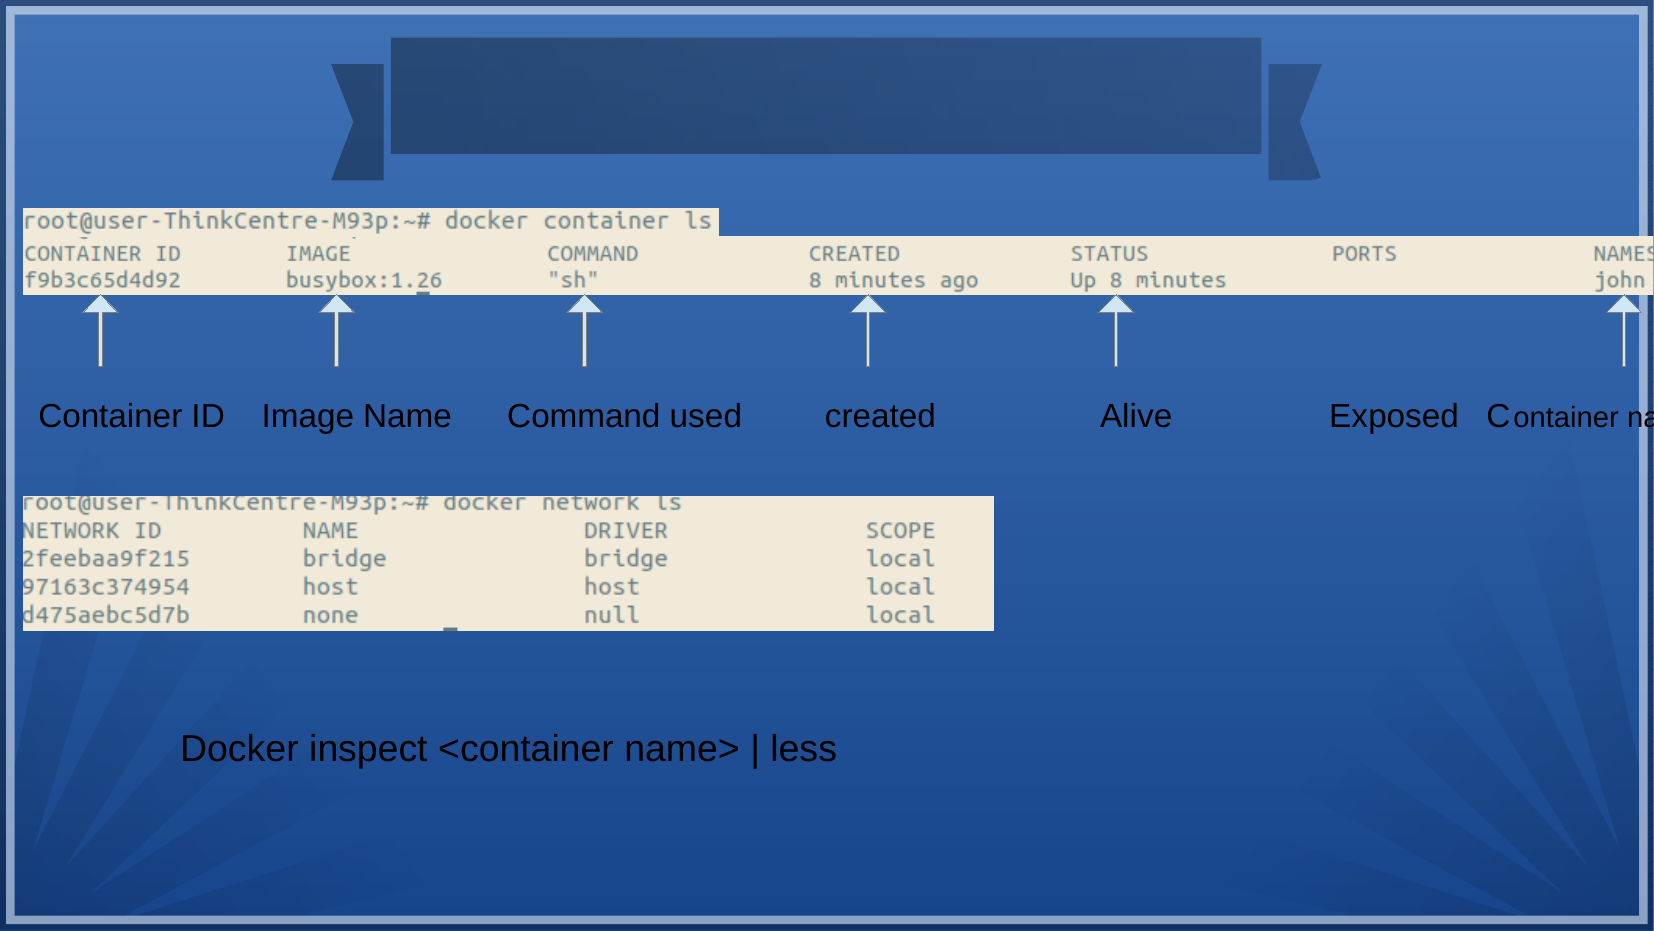

#
Container ID Image Name Command used created Alive Exposed Container name
Docker inspect <container name> | less